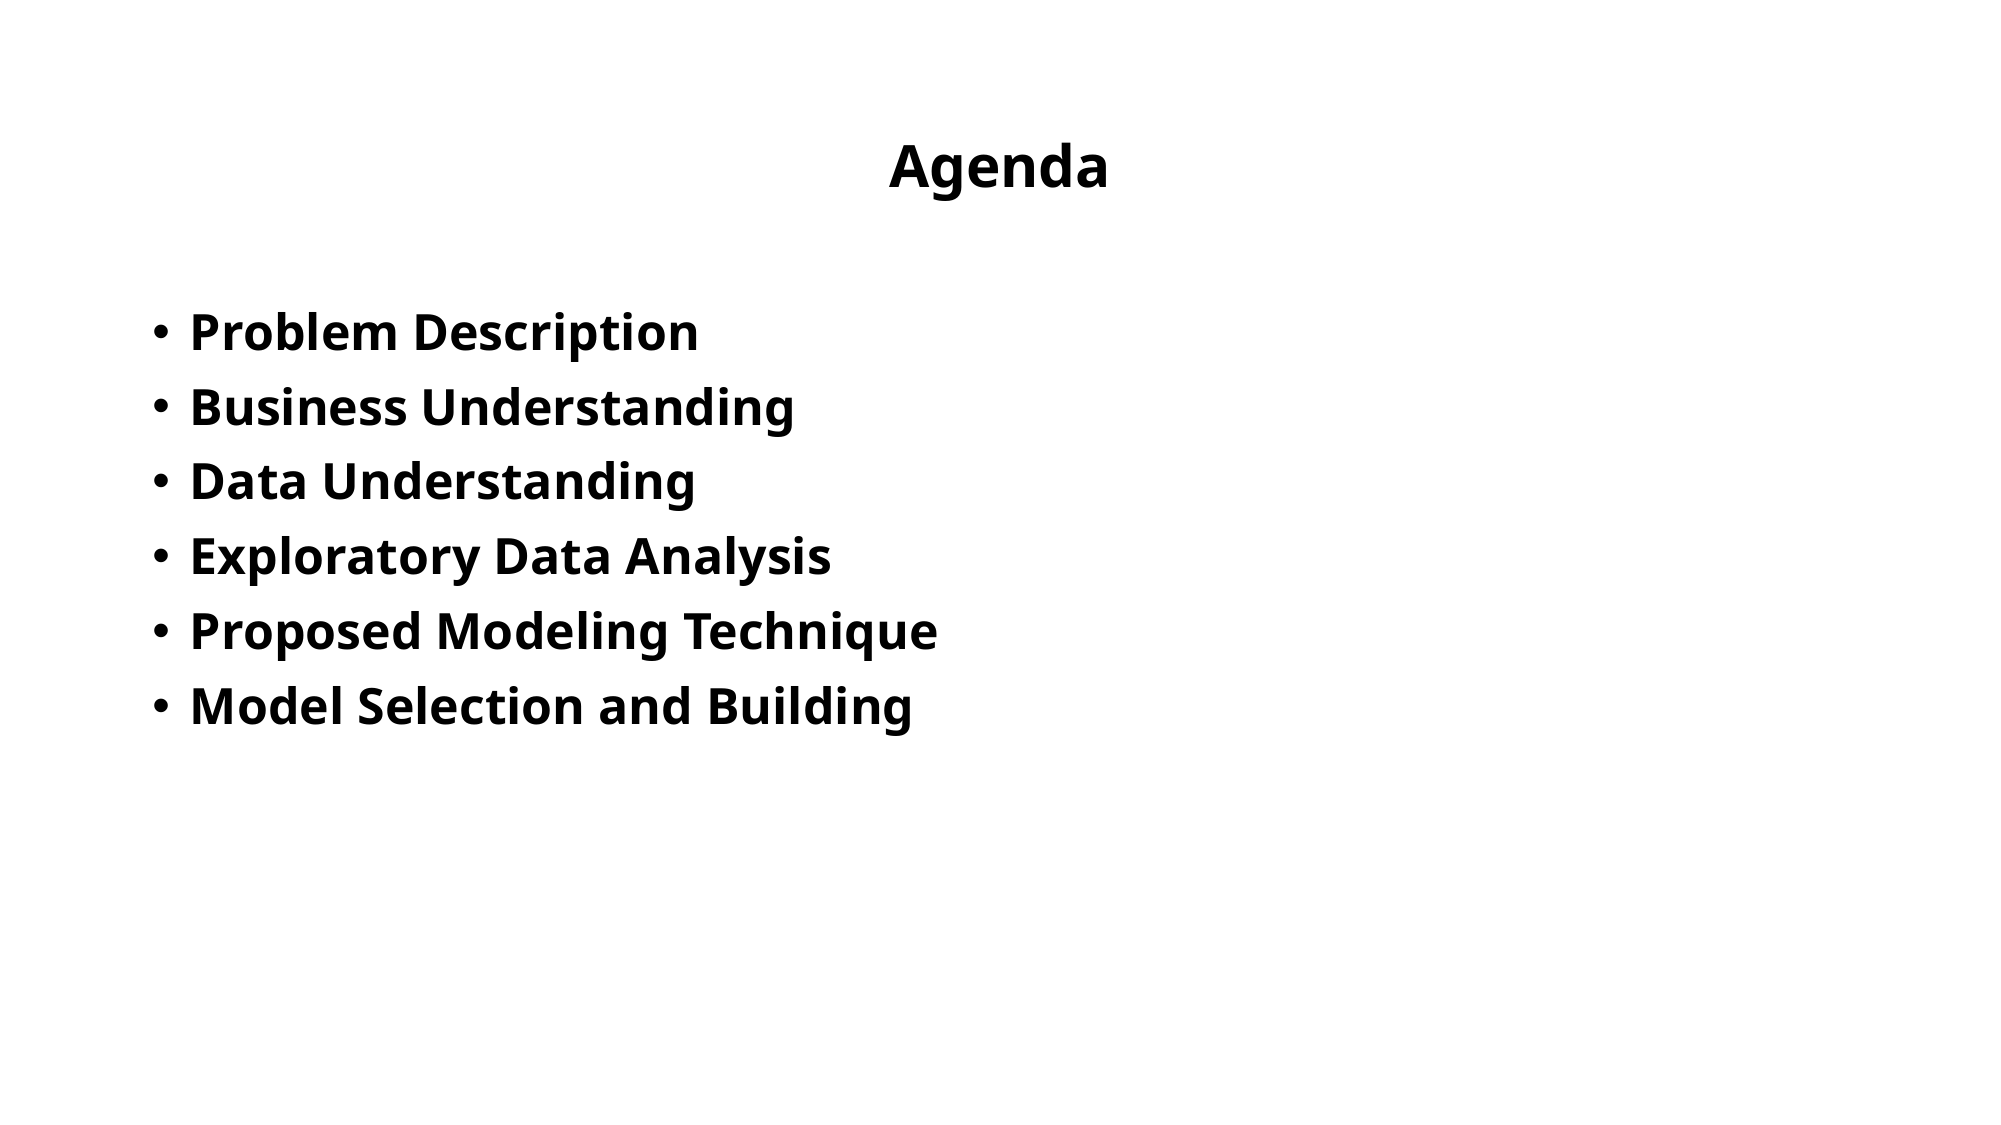

# Agenda
Problem Description
Business Understanding
Data Understanding
Exploratory Data Analysis
Proposed Modeling Technique
Model Selection and Building